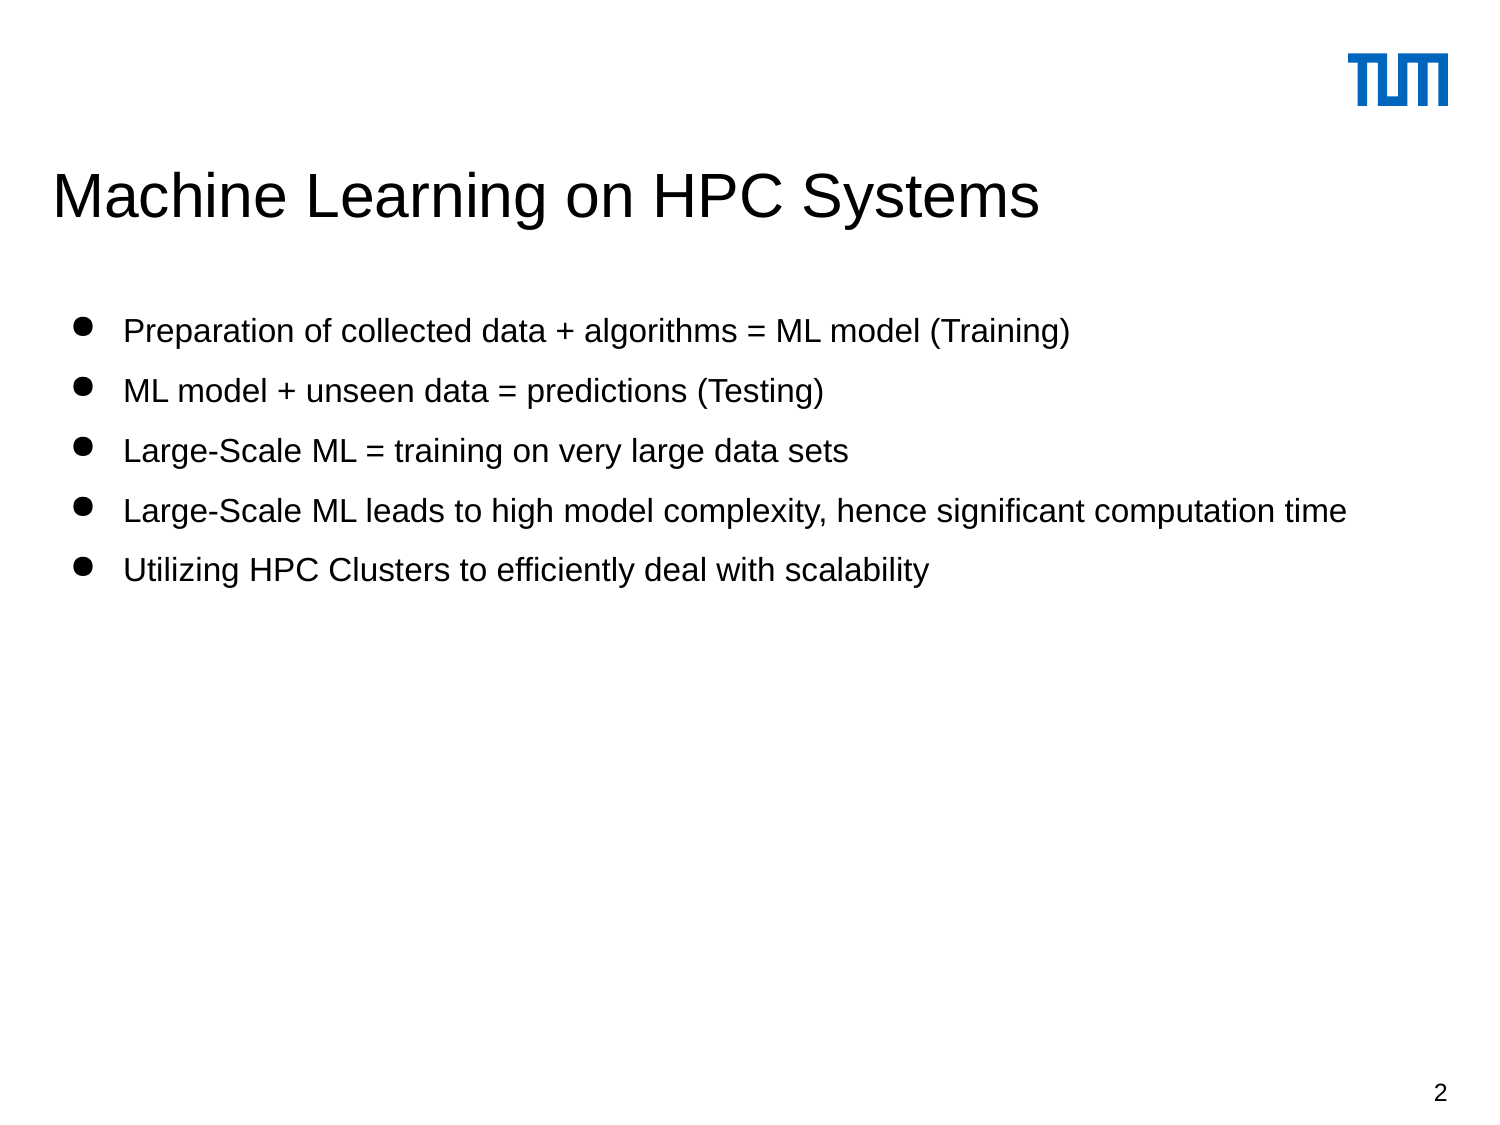

Machine Learning on HPC Systems
# Preparation of collected data + algorithms = ML model (Training)
ML model + unseen data = predictions (Testing)
Large-Scale ML = training on very large data sets
Large-Scale ML leads to high model complexity, hence significant computation time
Utilizing HPC Clusters to efficiently deal with scalability
Dr. rer. nat. Erika Mustermann (TUM) | kann beliebig erweitert werden | Infos mit Strich trennen
2